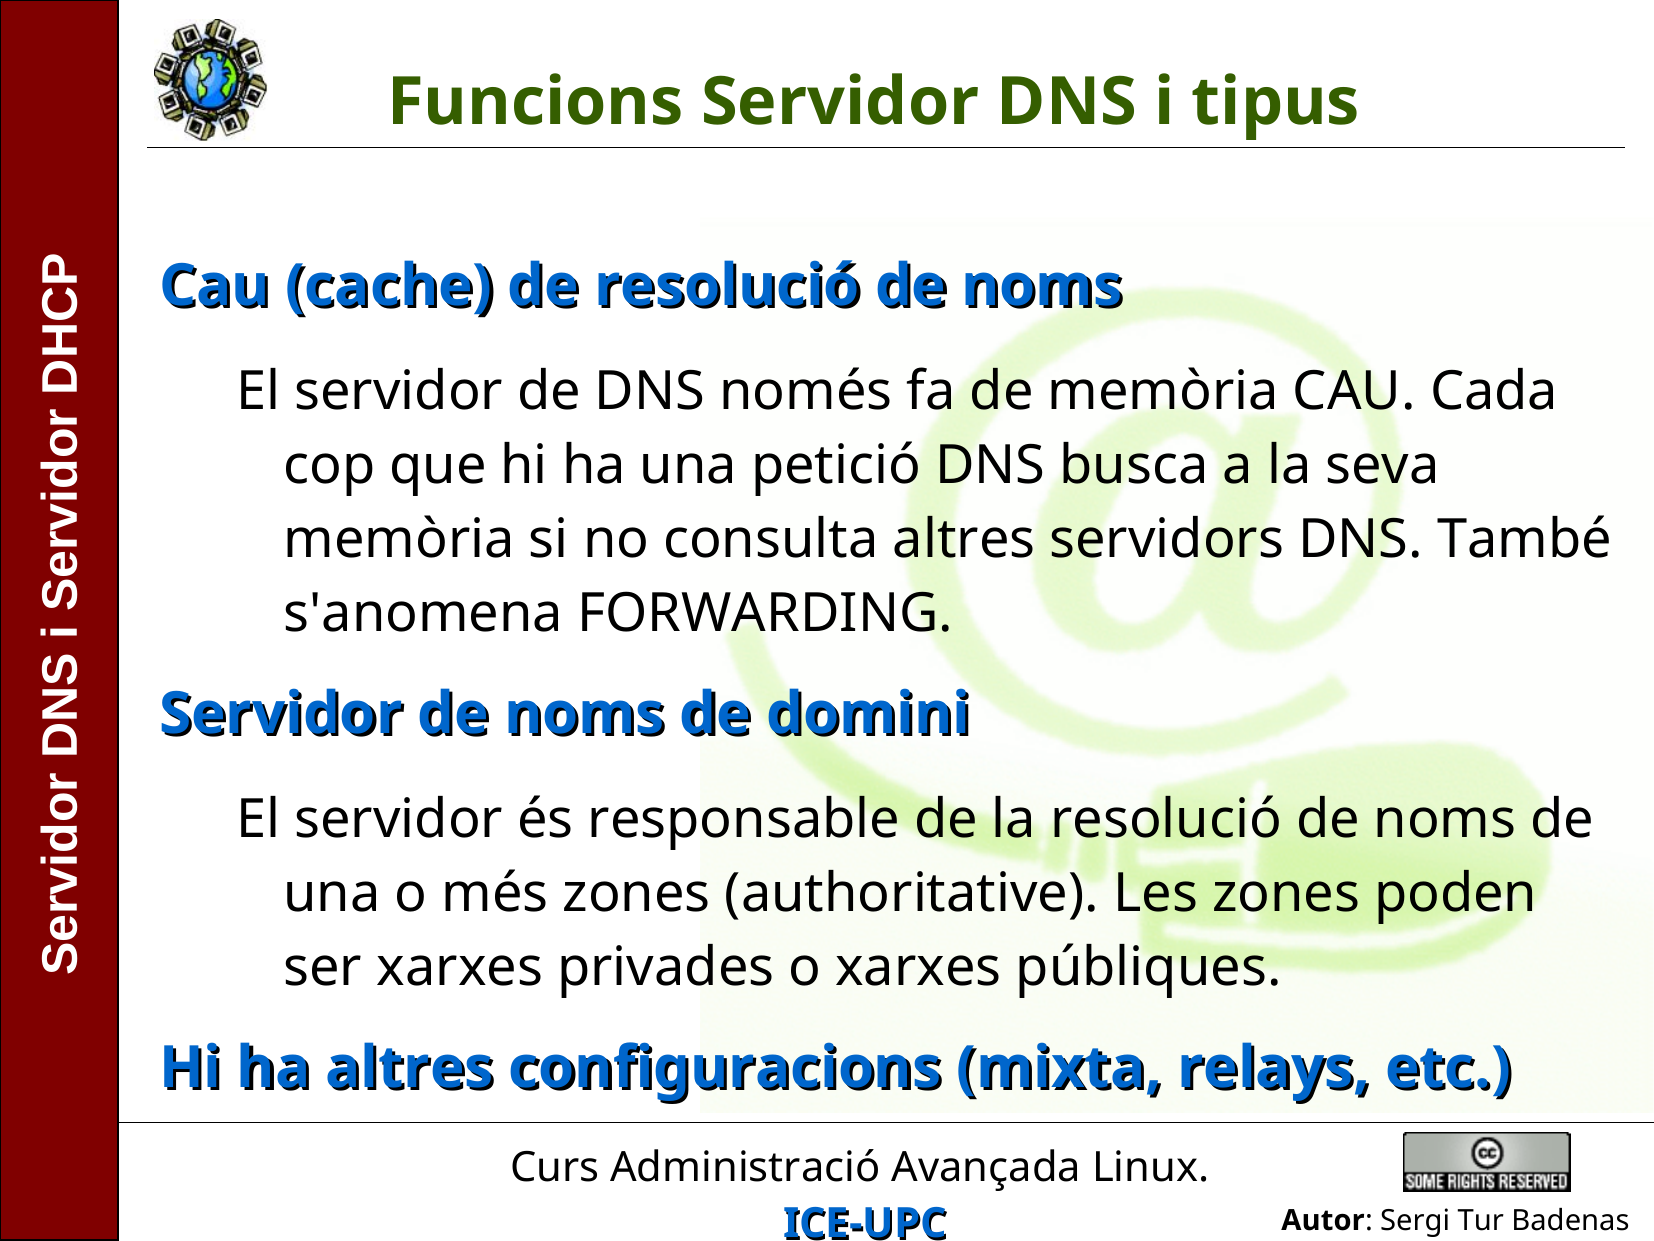

# Funcions Servidor DNS i tipus
Cau (cache) de resolució de noms
El servidor de DNS només fa de memòria CAU. Cada cop que hi ha una petició DNS busca a la seva memòria si no consulta altres servidors DNS. També s'anomena FORWARDING.
Servidor de noms de domini
El servidor és responsable de la resolució de noms de una o més zones (authoritative). Les zones poden ser xarxes privades o xarxes públiques.
Hi ha altres configuracions (mixta, relays, etc.)